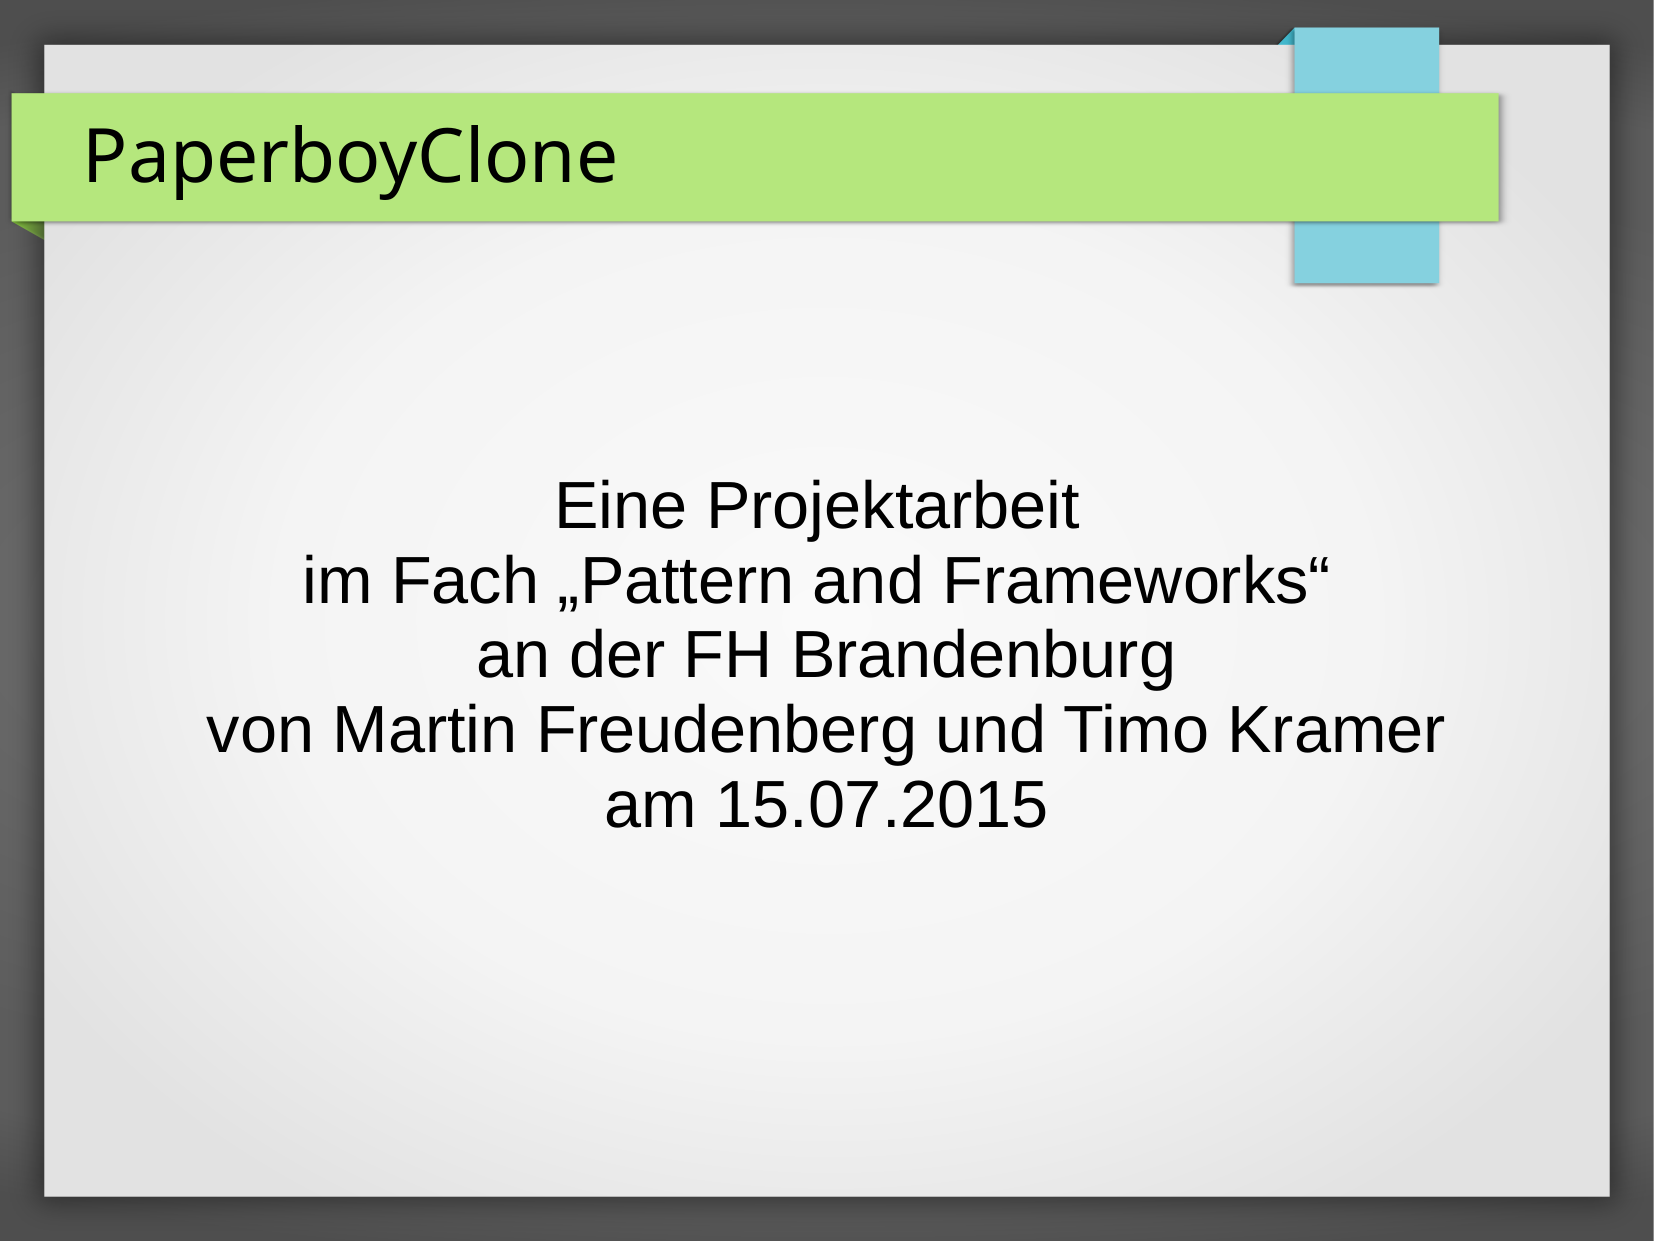

# PaperboyClone
Eine Projektarbeit
im Fach „Pattern and Frameworks“
an der FH Brandenburg
von Martin Freudenberg und Timo Kramer
am 15.07.2015